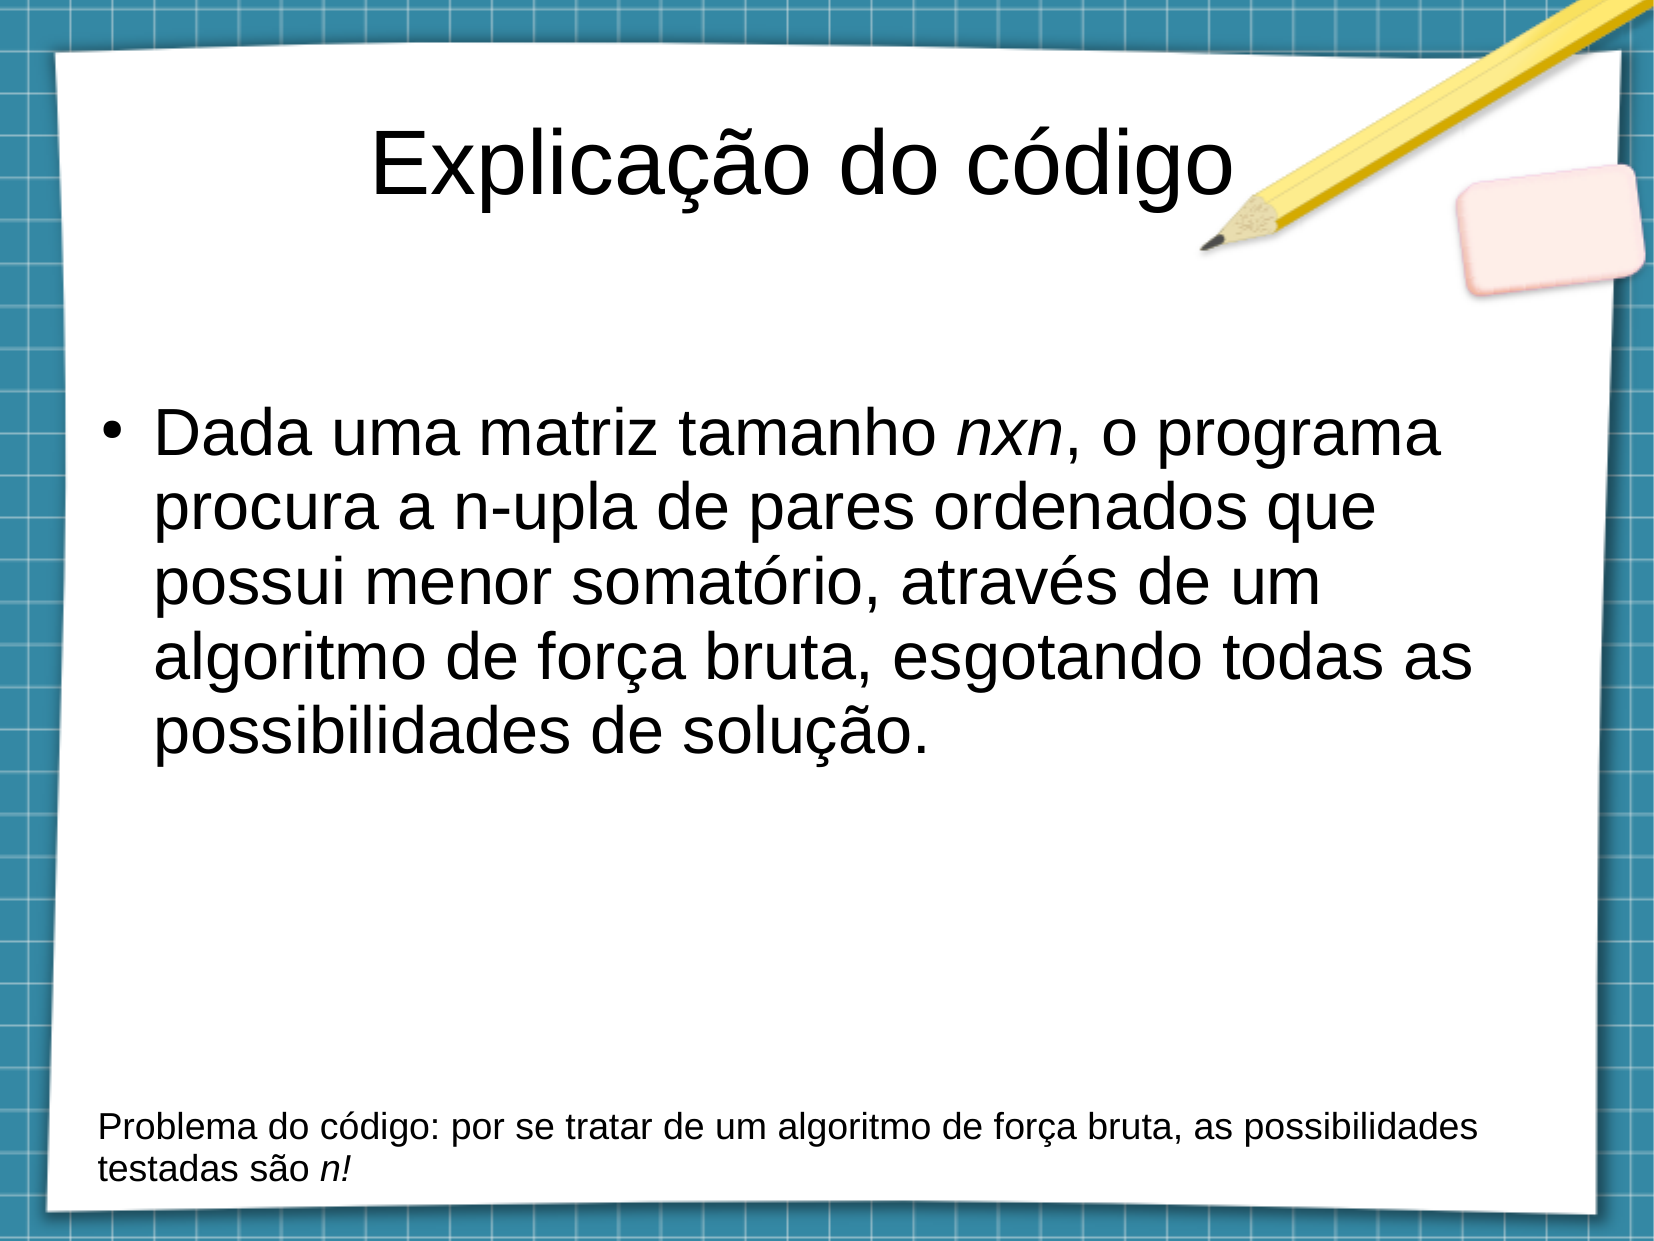

# Explicação do código
Dada uma matriz tamanho nxn, o programa procura a n-upla de pares ordenados que possui menor somatório, através de um algoritmo de força bruta, esgotando todas as possibilidades de solução.
Problema do código: por se tratar de um algoritmo de força bruta, as possibilidades testadas são n!